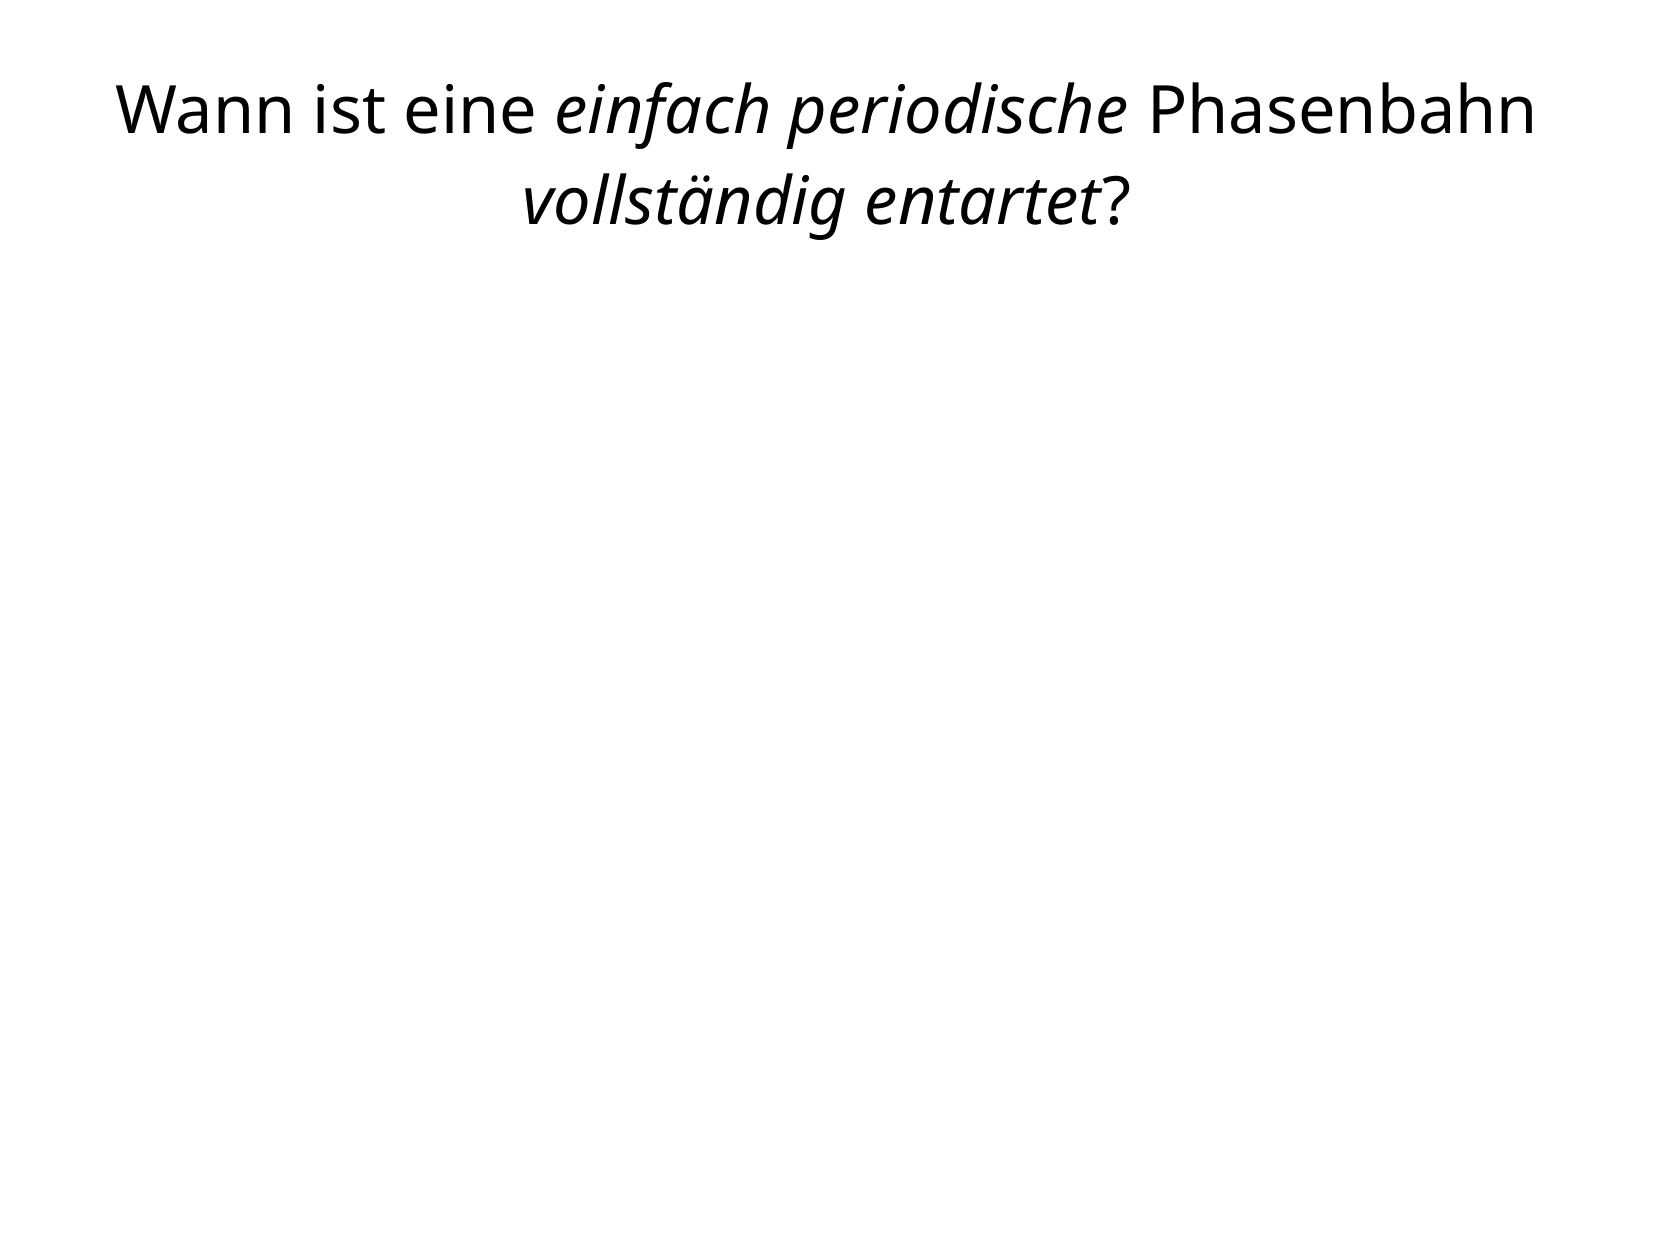

# Wann ist eine einfach periodische Phasenbahn vollständig entartet?